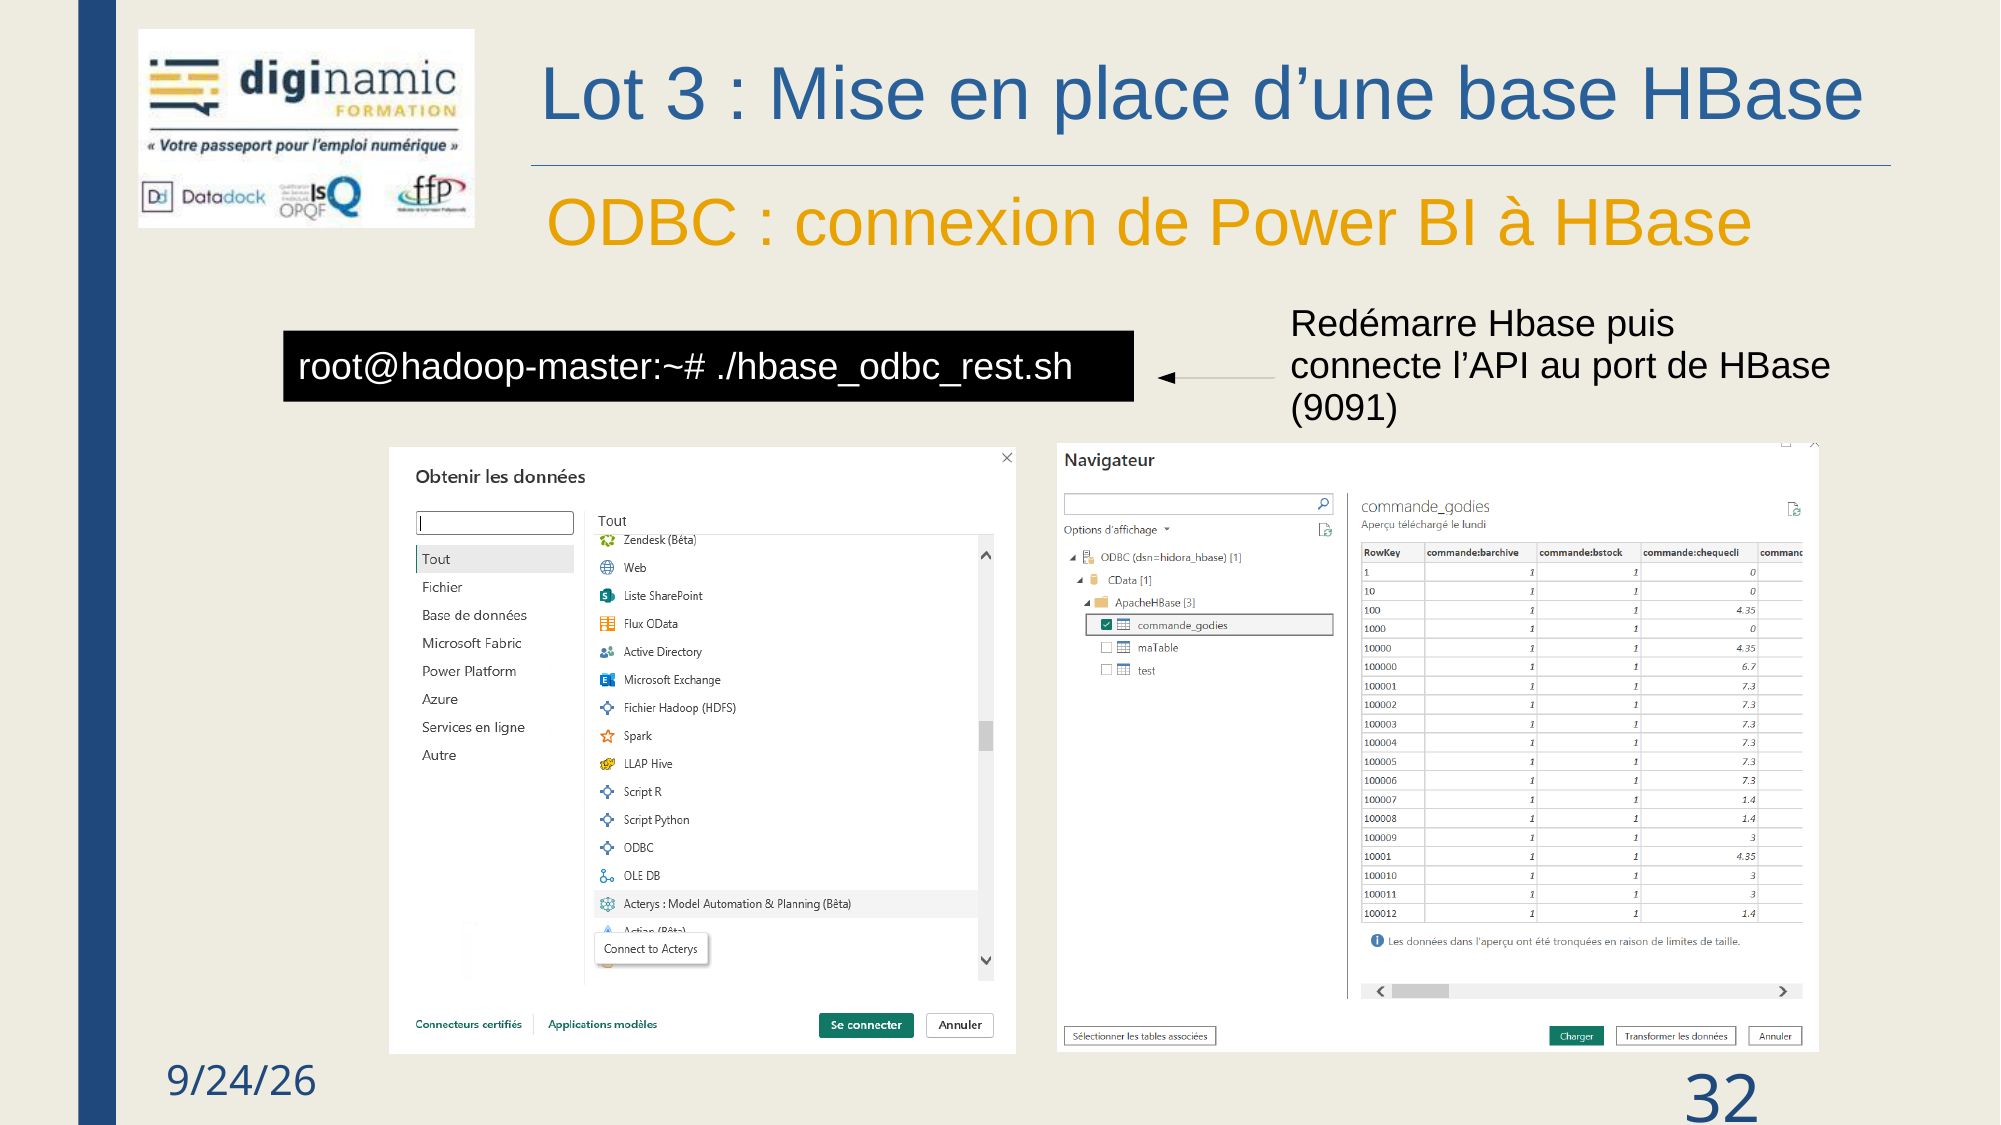

# Lot 3 : Mise en place d’une base HBase
ODBC : connexion de Power BI à HBase
Redémarre Hbase puis
connecte l’API au port de HBase (9091)
root@hadoop-master:~# ./hbase_odbc_rest.sh
31